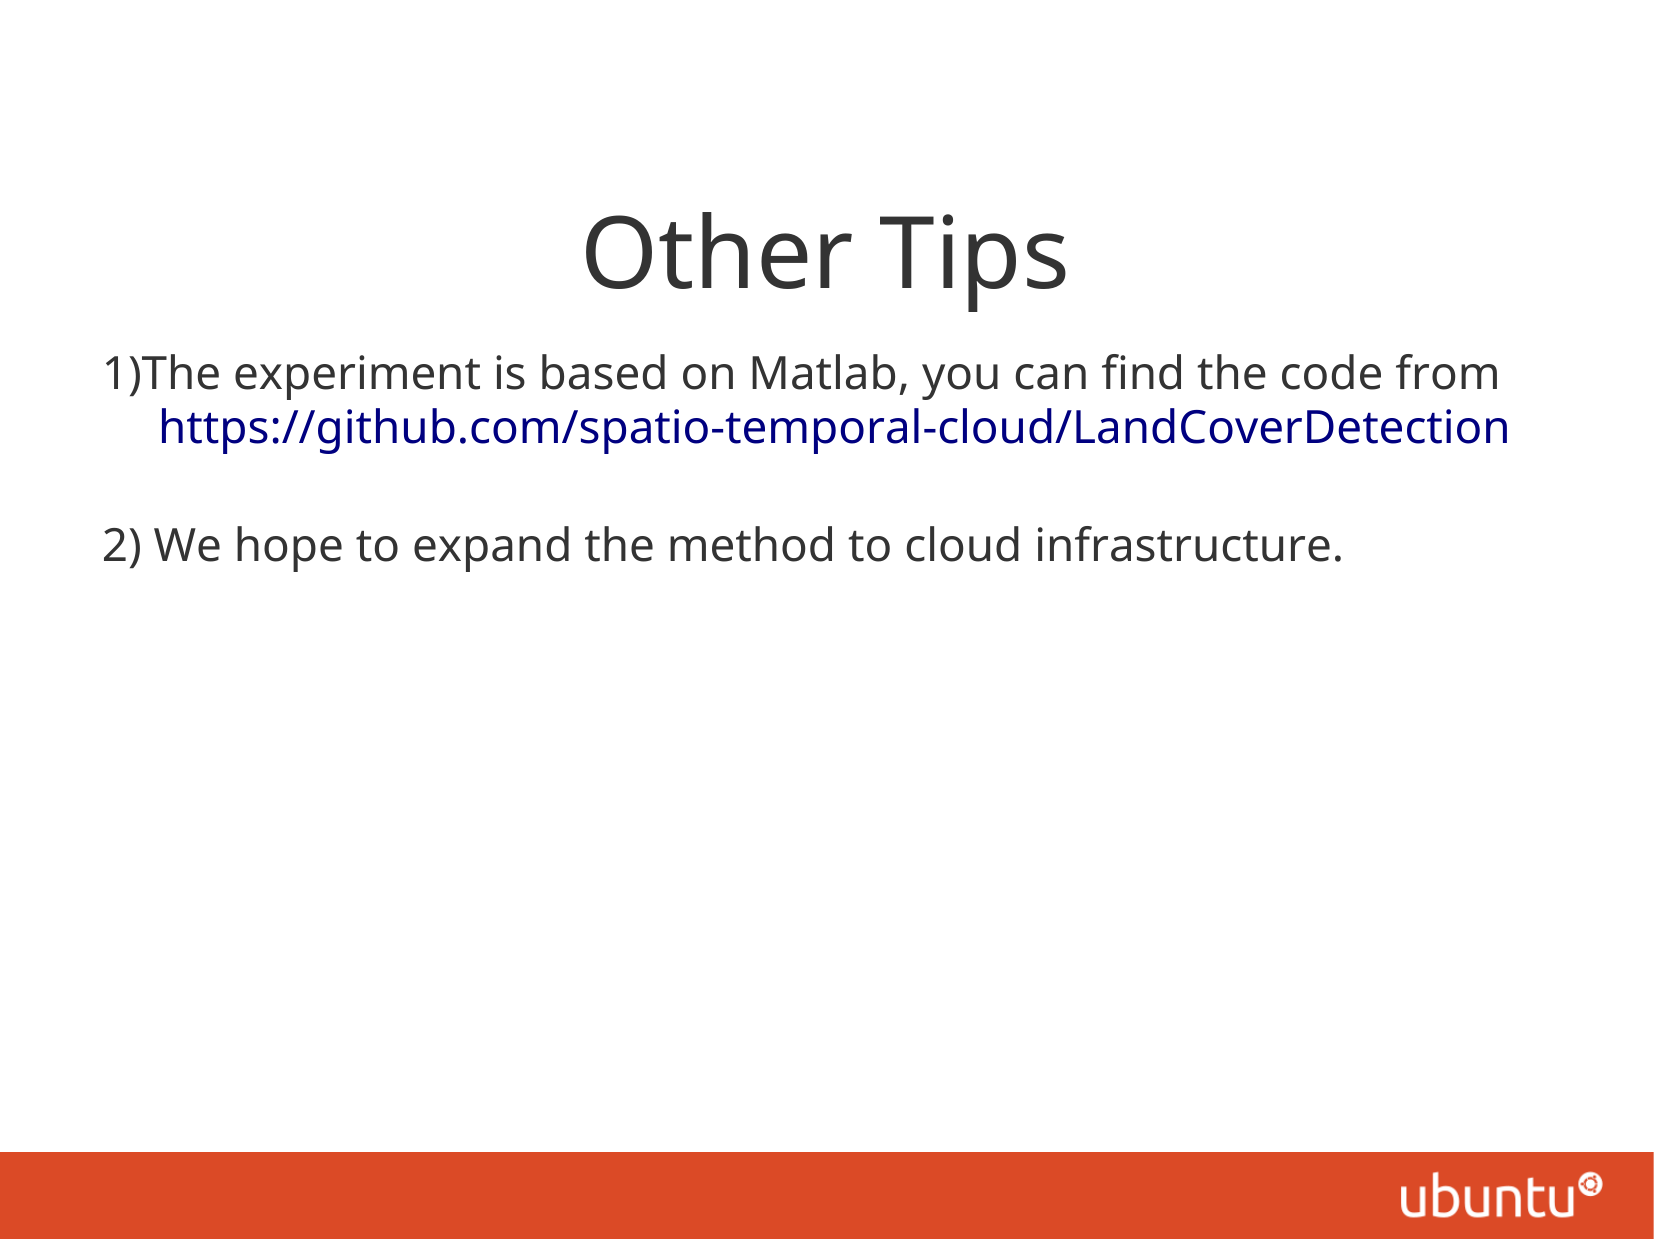

# Other Tips
1)The experiment is based on Matlab, you can find the code from https://github.com/spatio-temporal-cloud/LandCoverDetection
2) We hope to expand the method to cloud infrastructure.